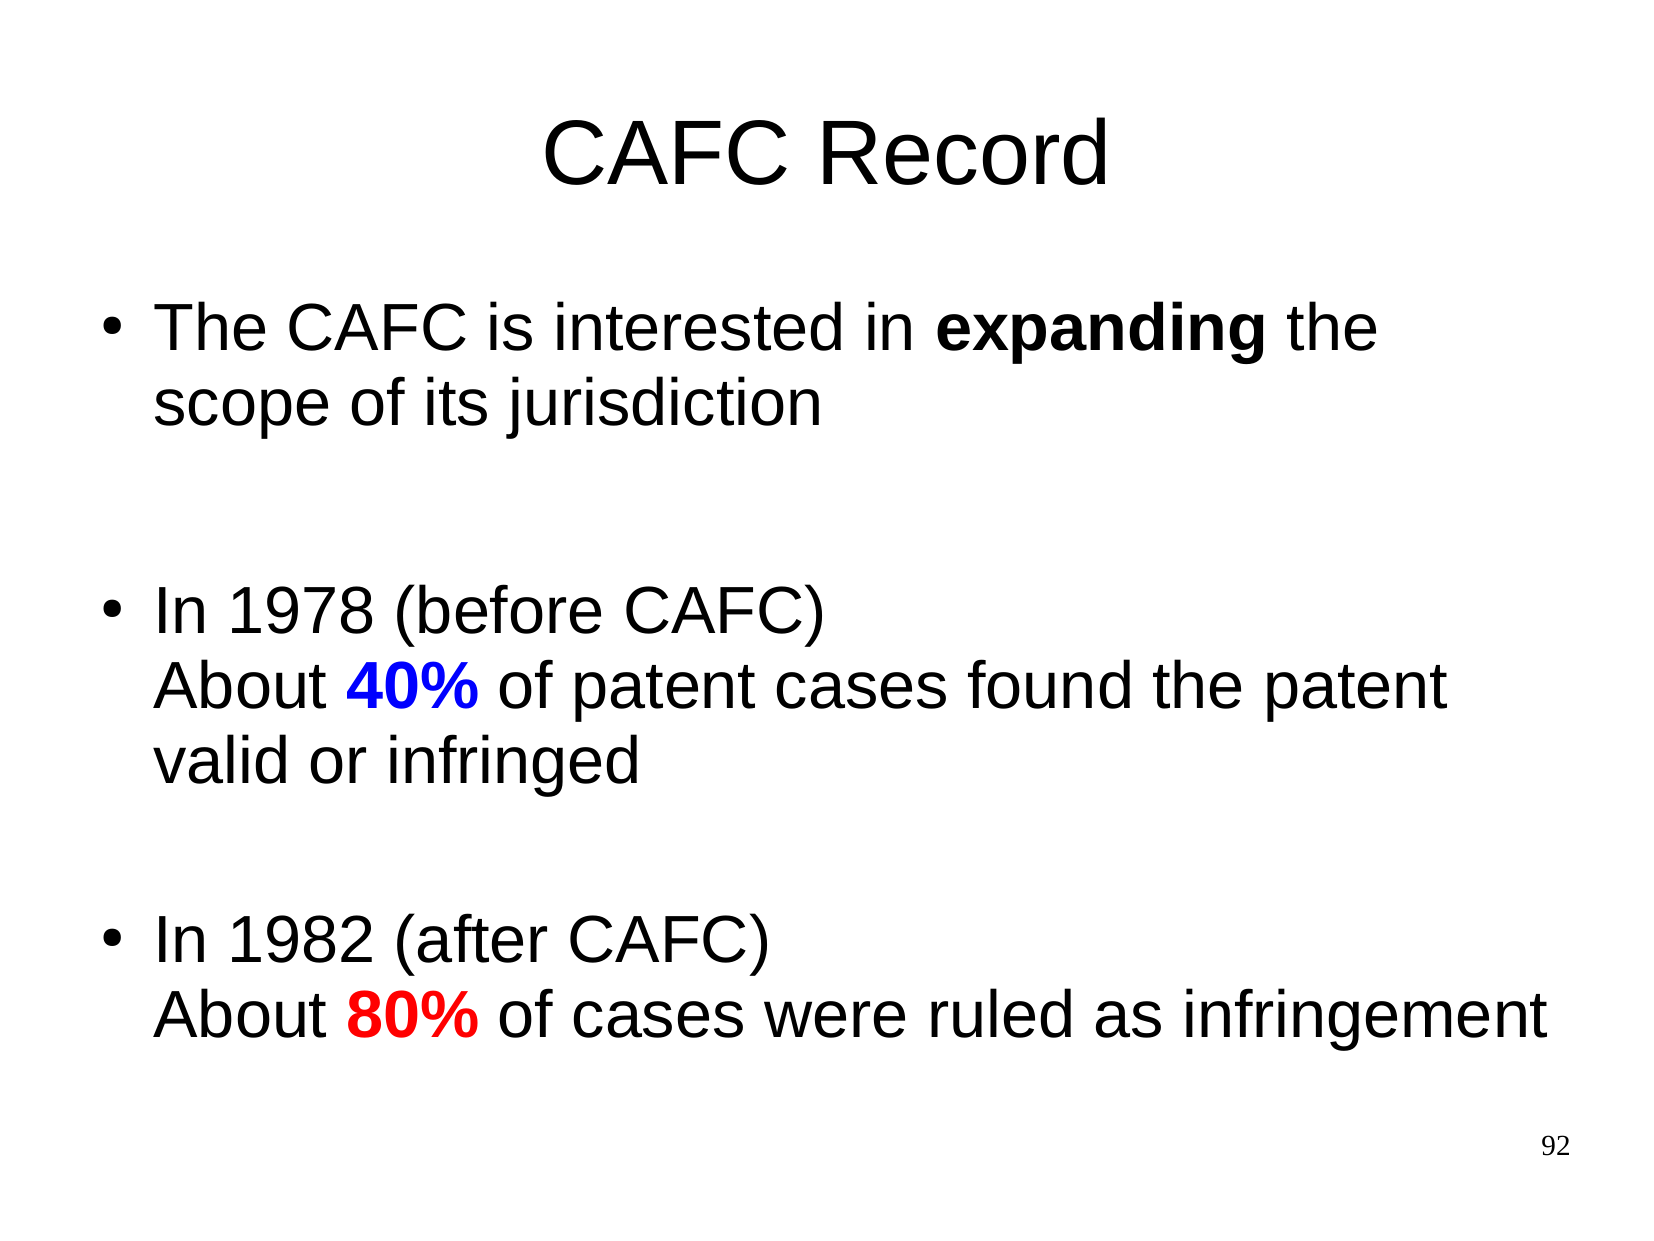

# CAFC Record
The CAFC is interested in expanding the scope of its jurisdiction
In 1978 (before CAFC)
About 40% of patent cases found the patent valid or infringed
In 1982 (after CAFC)
About 80% of cases were ruled as infringement
92